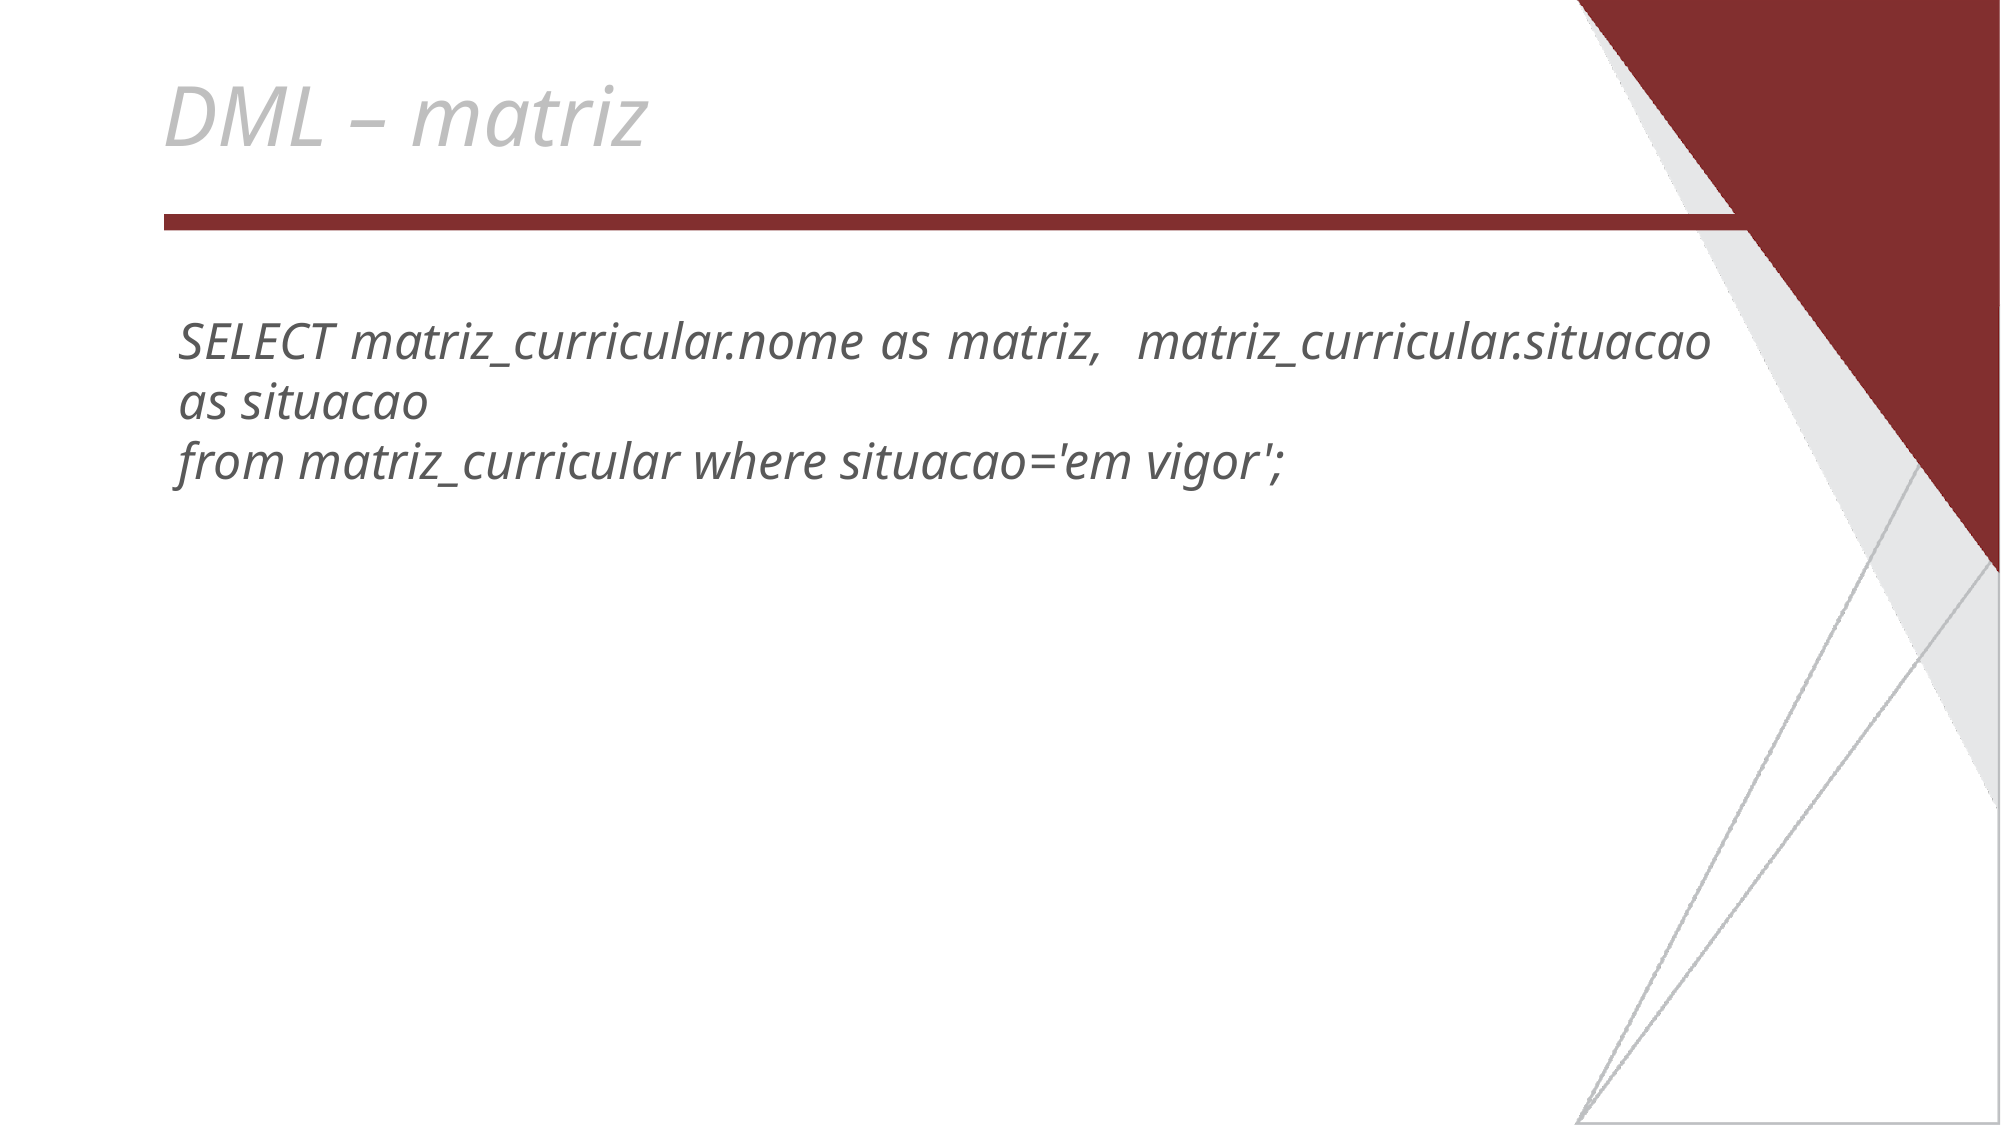

DML – matriz
SELECT matriz_curricular.nome as matriz, matriz_curricular.situacao as situacao
from matriz_curricular where situacao='em vigor';